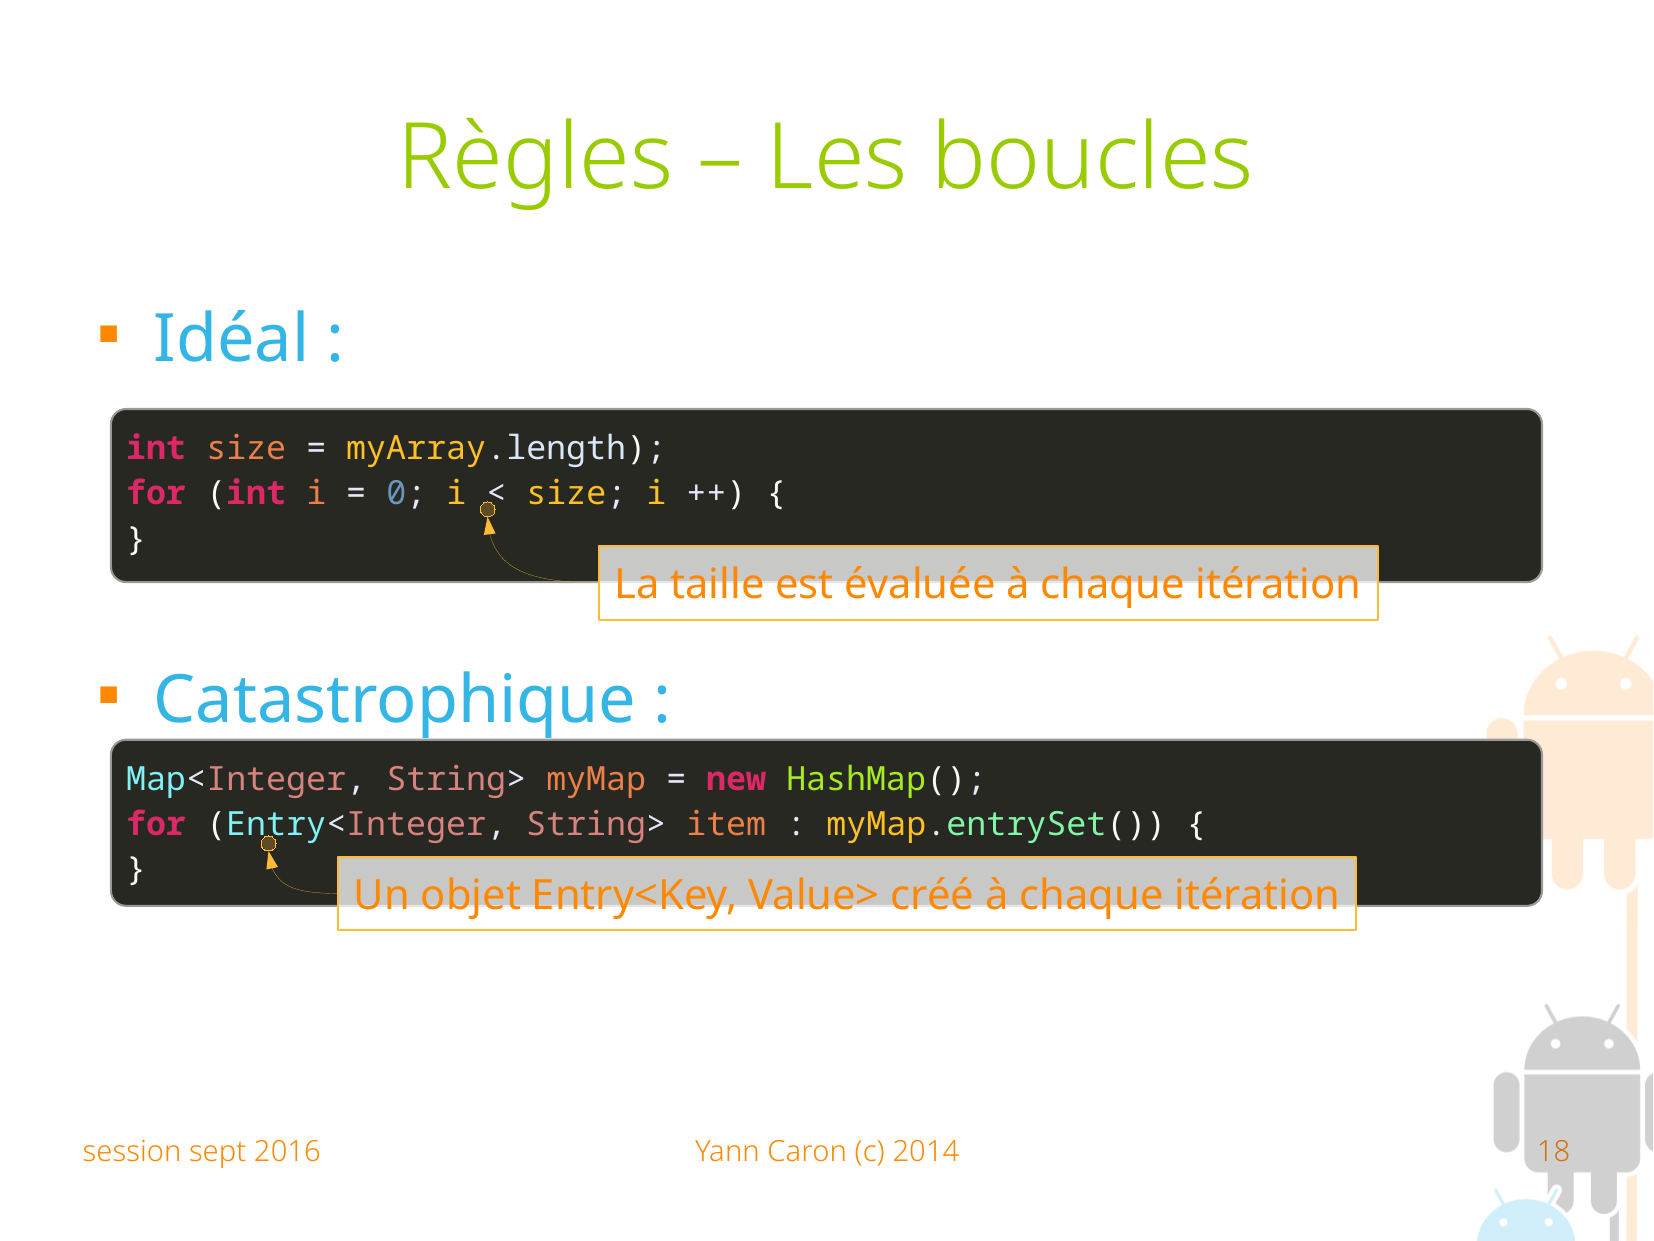

# Règles – Les boucles
Idéal :
Catastrophique :
int size = myArray.length);
for (int i = 0; i < size; i ++) {
}
La taille est évaluée à chaque itération
Map<Integer, String> myMap = new HashMap();
for (Entry<Integer, String> item : myMap.entrySet()) {
}
Un objet Entry<Key, Value> créé à chaque itération
session sept 2016
Yann Caron (c) 2014
18